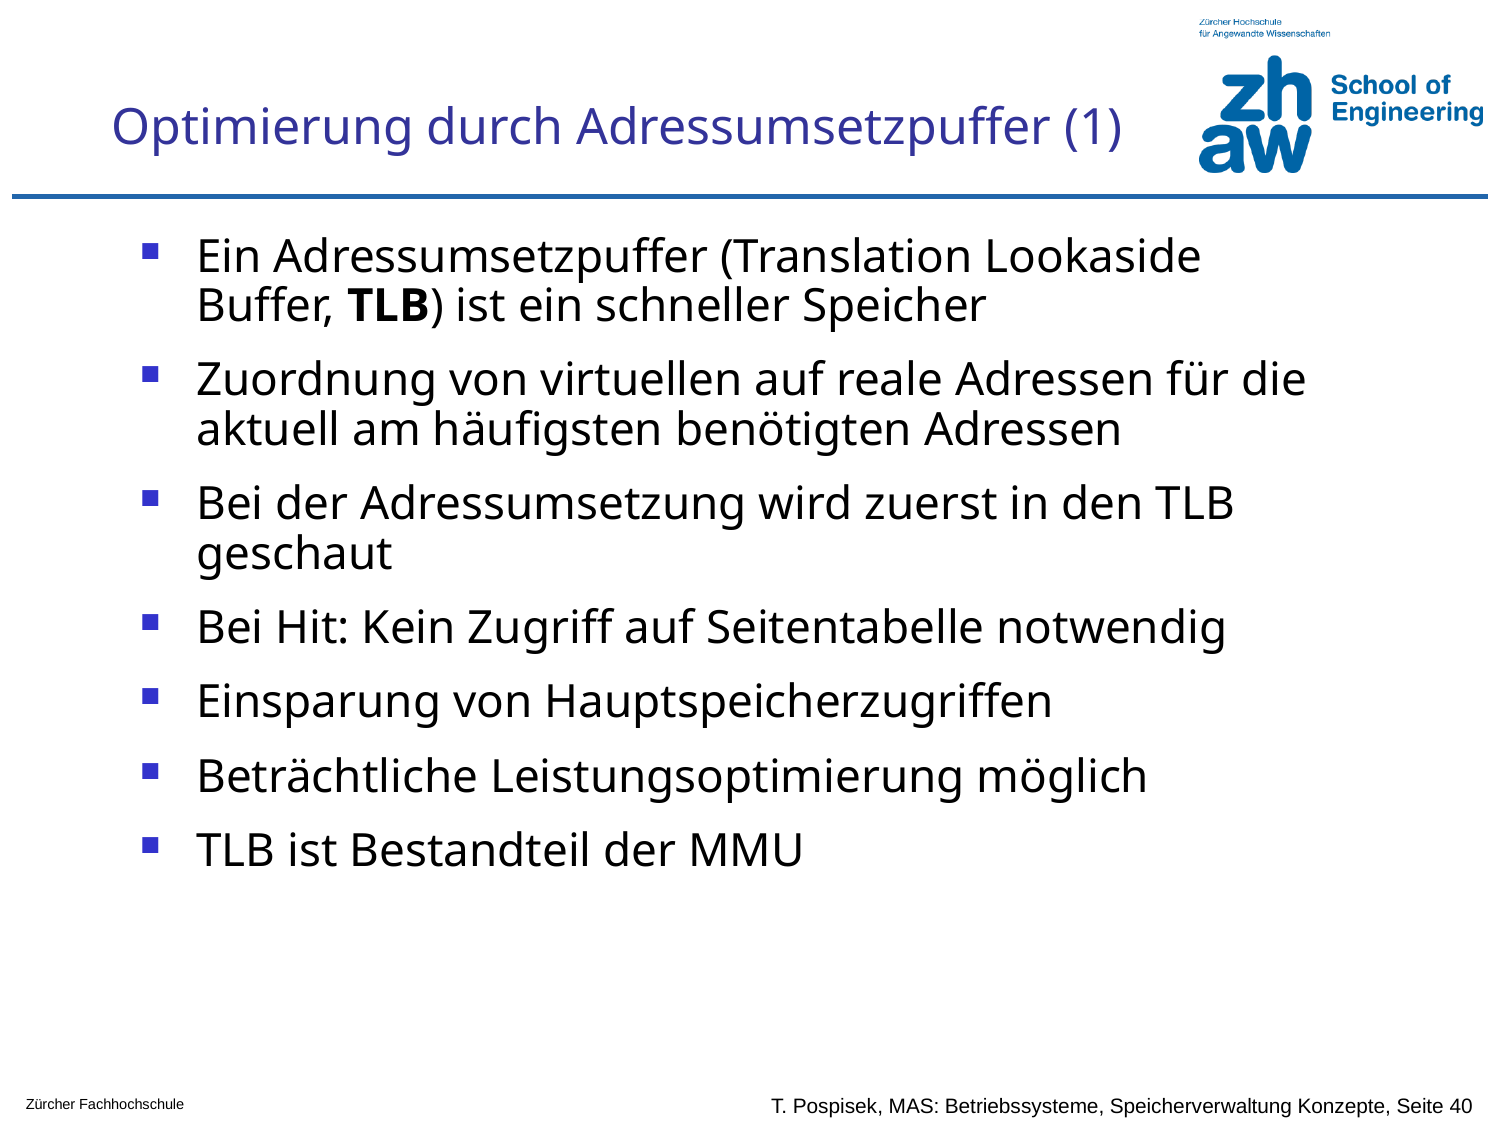

# Optimierung durch Adressumsetzpuffer (1)
Ein Adressumsetzpuffer (Translation Lookaside Buffer, TLB) ist ein schneller Speicher
Zuordnung von virtuellen auf reale Adressen für die aktuell am häufigsten benötigten Adressen
Bei der Adressumsetzung wird zuerst in den TLB geschaut
Bei Hit: Kein Zugriff auf Seitentabelle notwendig
Einsparung von Hauptspeicherzugriffen
Beträchtliche Leistungsoptimierung möglich
TLB ist Bestandteil der MMU